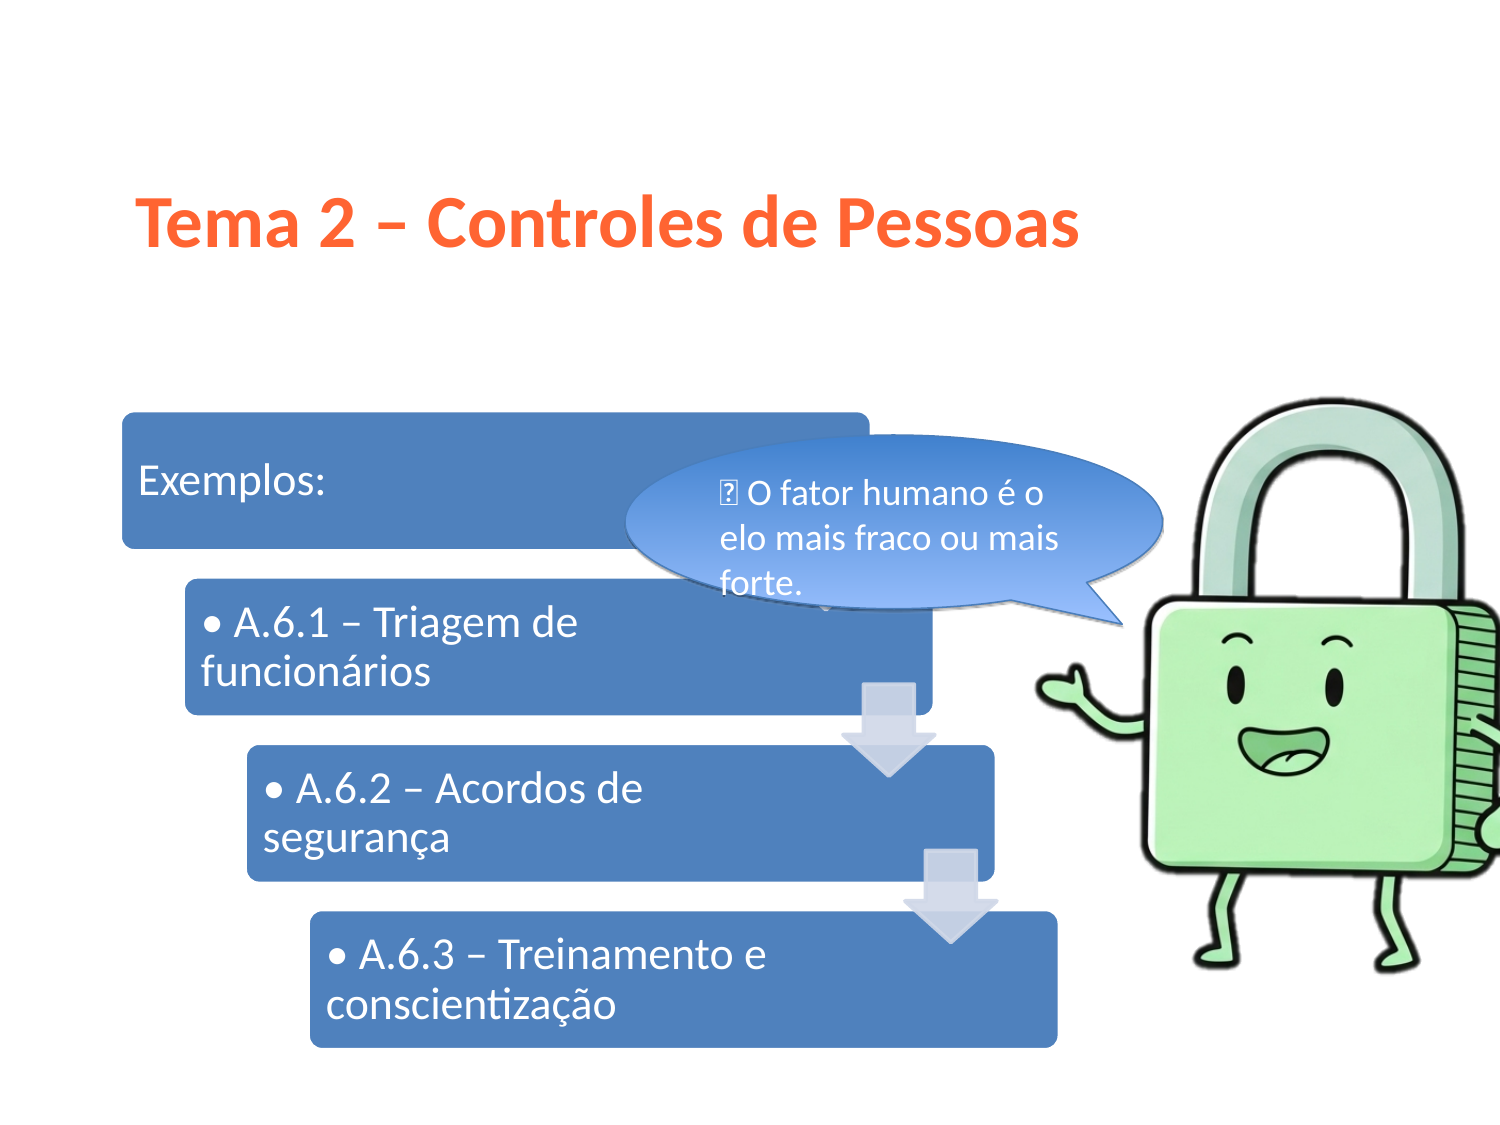

Tema 2 – Controles de Pessoas
Exemplos:
• A.6.1 – Triagem de funcionários
• A.6.2 – Acordos de segurança
• A.6.3 – Treinamento e conscientização
💡 O fator humano é o elo mais fraco ou mais forte.